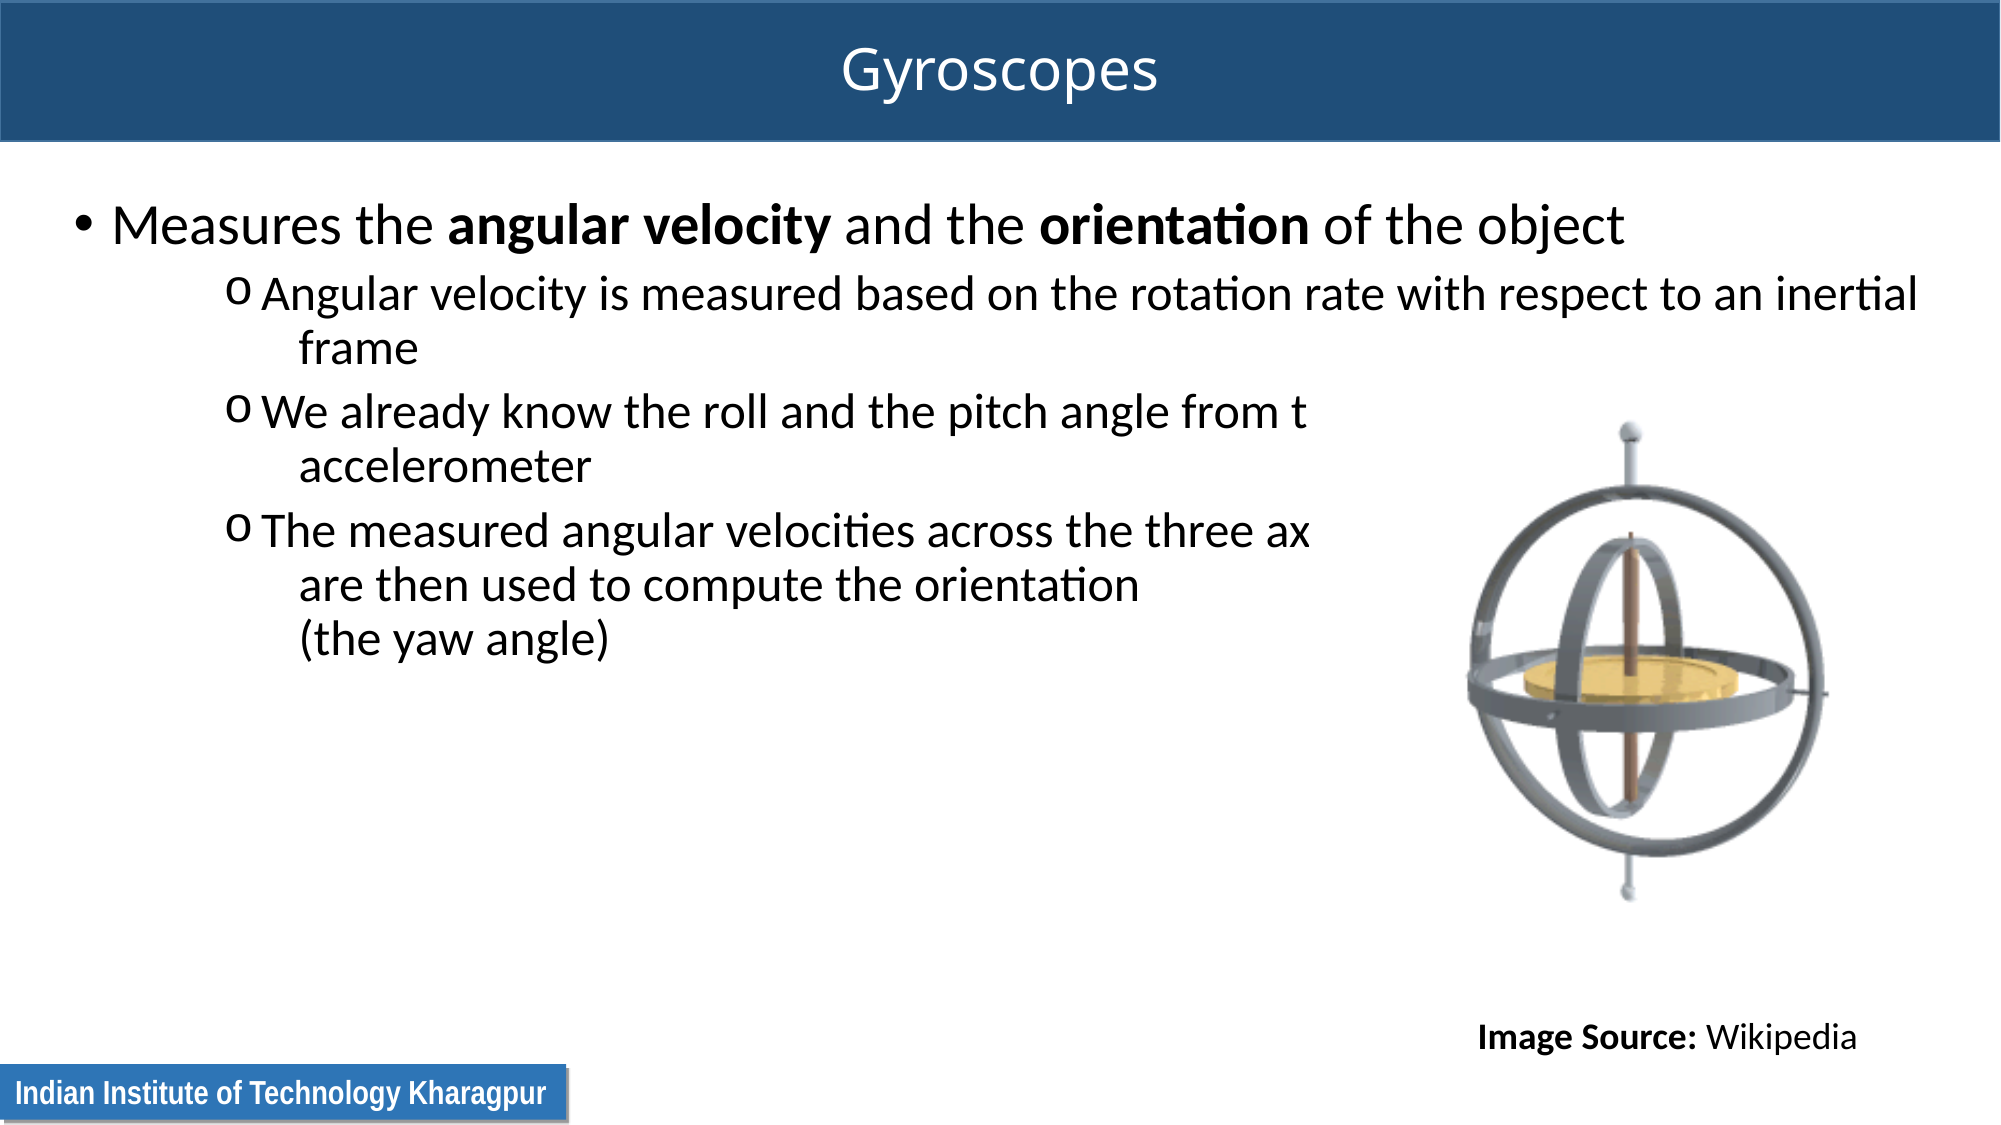

Gyroscopes
# Measures the angular velocity and the orientation of the object
Angular velocity is measured based on the rotation rate with respect to an inertial frame
We already know the roll and the pitch angle from the
accelerometer
The measured angular velocities across the three axes
are then used to compute the orientation 
(the yaw angle)
Image Source: Wikipedia